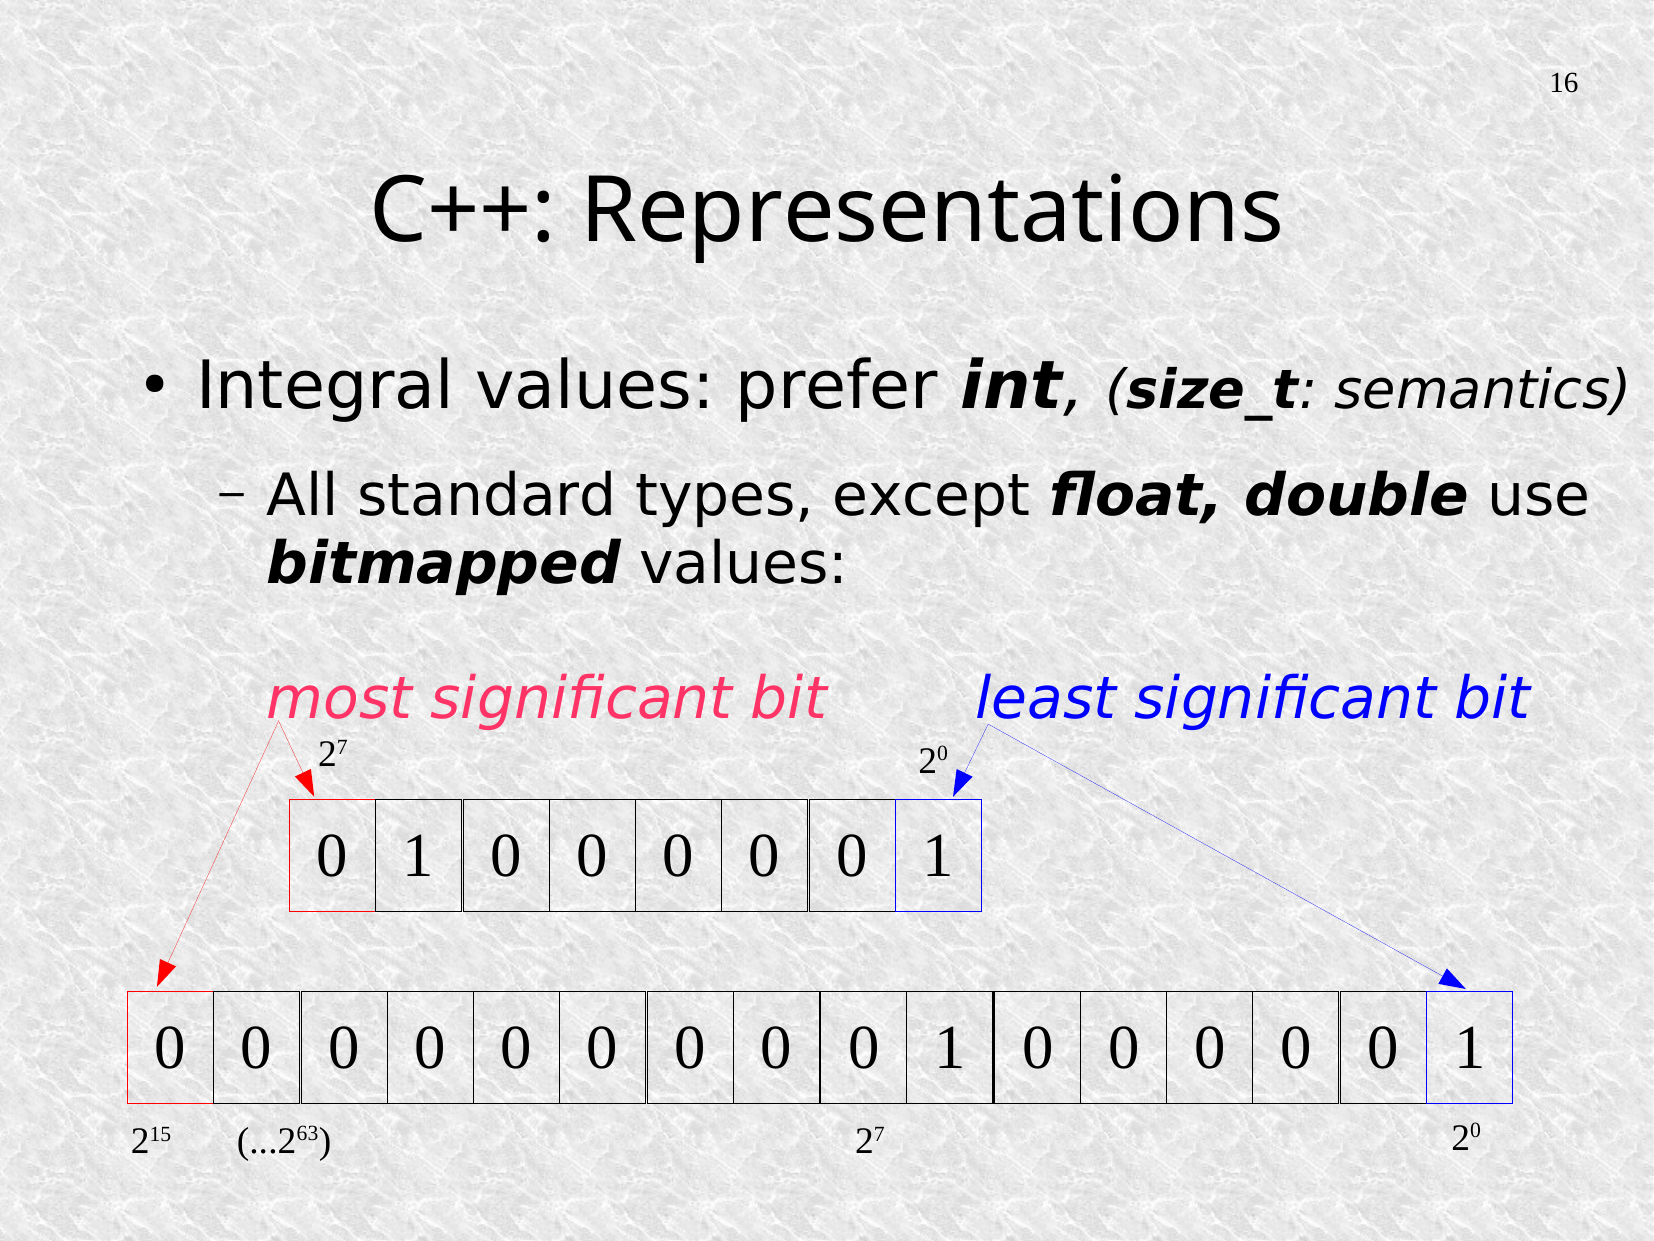

16
# C++: Representations
Integral values: prefer int, (size_t: semantics)
All standard types, except float, double use bitmapped values:
most significant bit least significant bit
27
20
0
1
0
0
0
0
0
1
0
0
0
0
0
0
0
0
0
1
0
0
0
0
0
1
20
(...263)
215
27